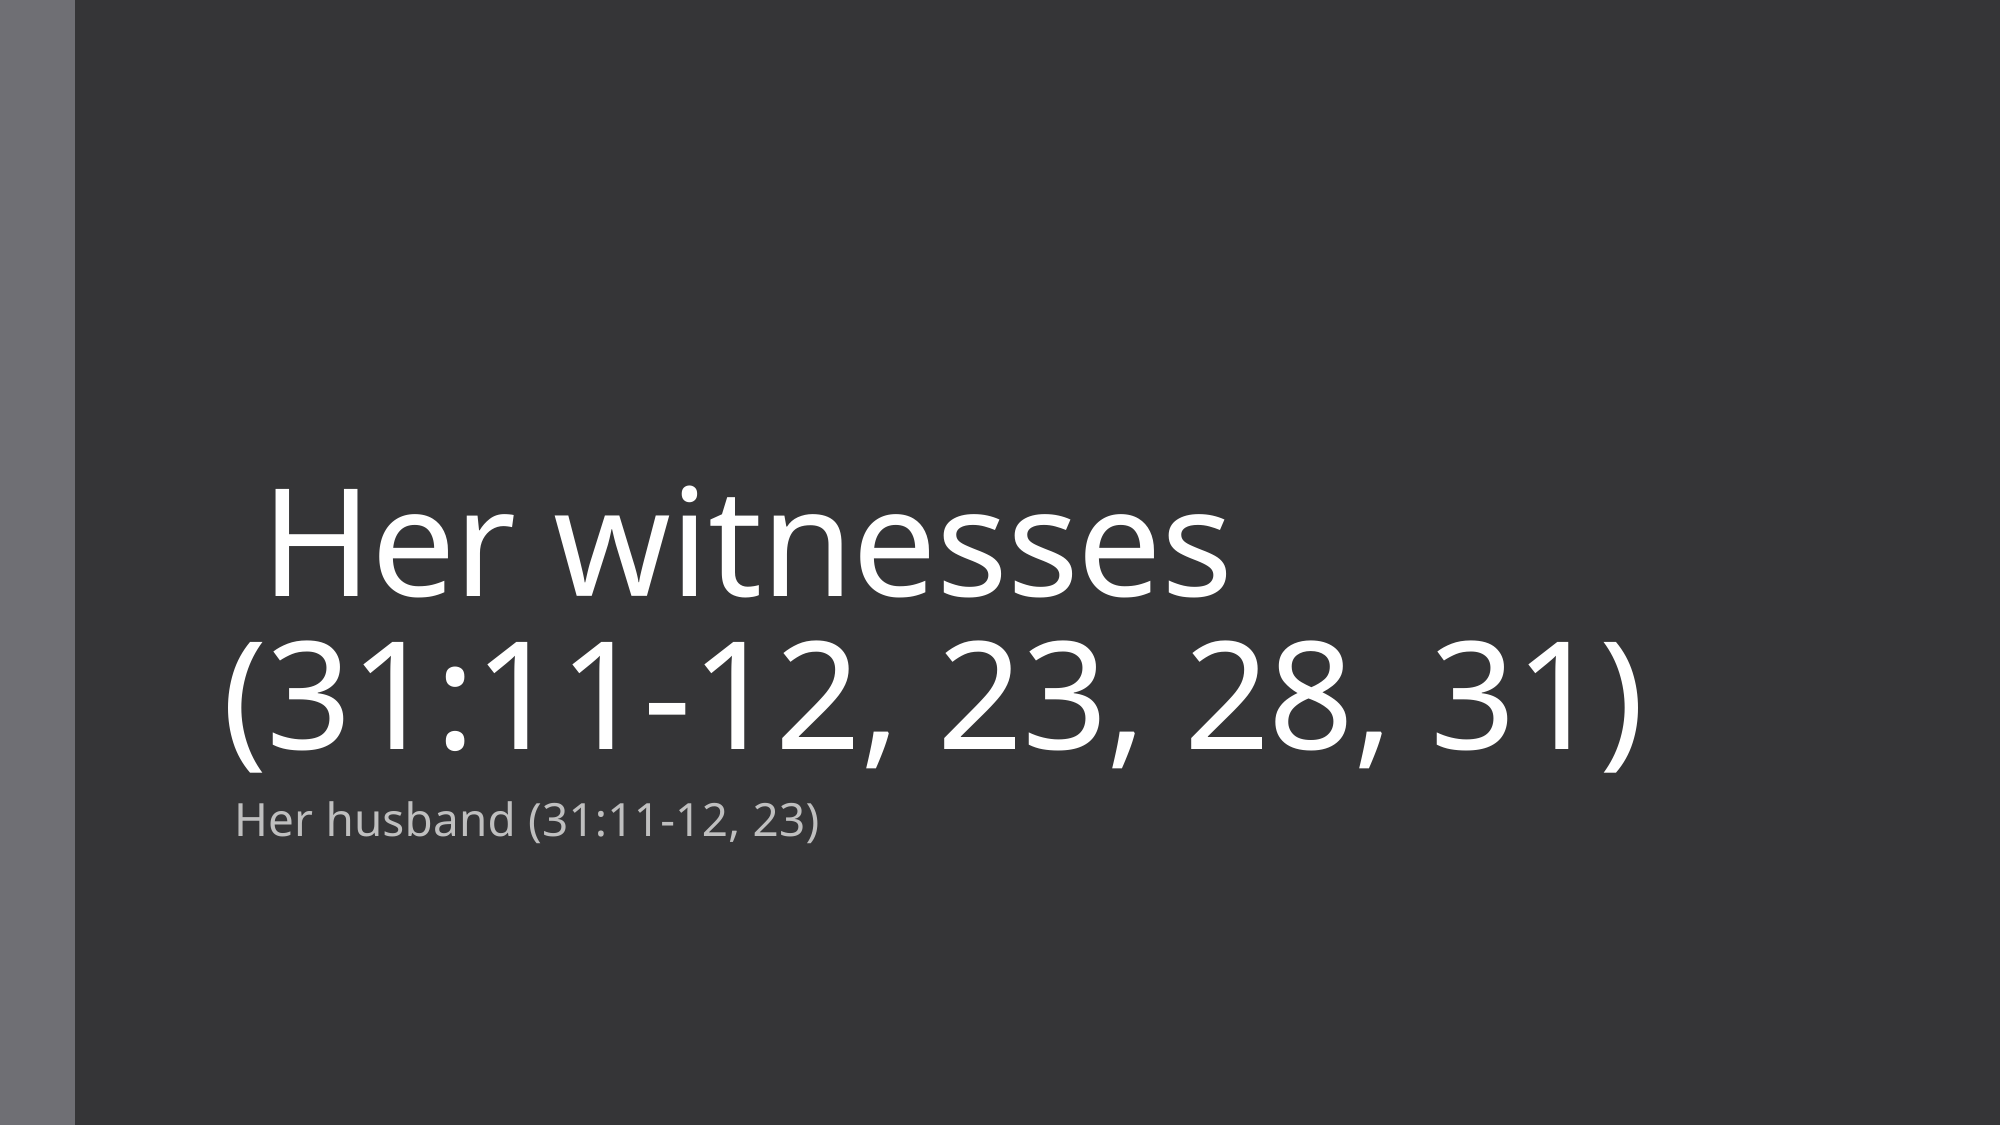

# Her witnesses (31:11-12, 23, 28, 31)
 Her husband (31:11-12, 23)